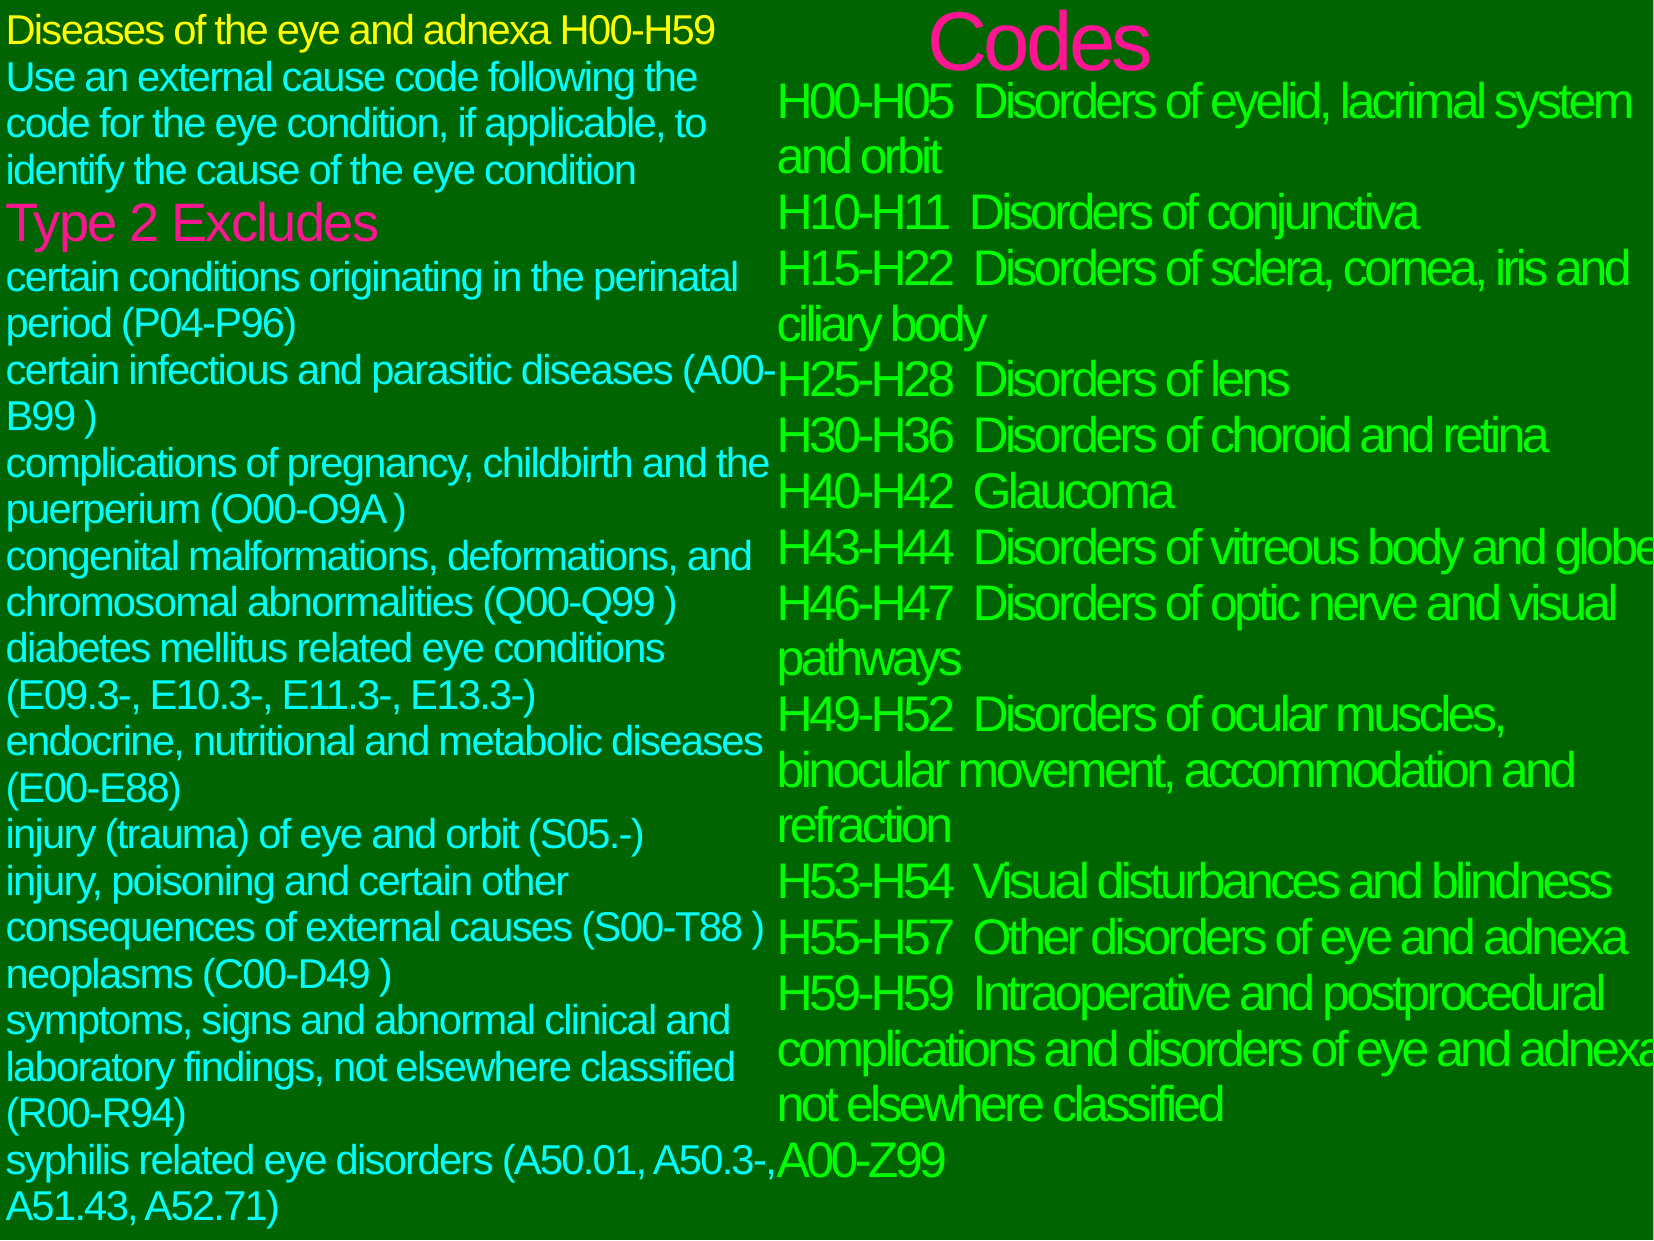

Codes
Diseases of the eye and adnexa H00-H59
Use an external cause code following the code for the eye condition, if applicable, to identify the cause of the eye condition
Type 2 Excludes
certain conditions originating in the perinatal period (P04-P96)
certain infectious and parasitic diseases (A00-B99 )
complications of pregnancy, childbirth and the puerperium (O00-O9A )
congenital malformations, deformations, and chromosomal abnormalities (Q00-Q99 )
diabetes mellitus related eye conditions (E09.3-, E10.3-, E11.3-, E13.3-)
endocrine, nutritional and metabolic diseases (E00-E88)
injury (trauma) of eye and orbit (S05.-)
injury, poisoning and certain other consequences of external causes (S00-T88 )
neoplasms (C00-D49 )
symptoms, signs and abnormal clinical and laboratory findings, not elsewhere classified (R00-R94)
syphilis related eye disorders (A50.01, A50.3-, A51.43, A52.71)
H00-H05 Disorders of eyelid, lacrimal system and orbit
H10-H11 Disorders of conjunctiva
H15-H22 Disorders of sclera, cornea, iris and ciliary body
H25-H28 Disorders of lens
H30-H36 Disorders of choroid and retina
H40-H42 Glaucoma
H43-H44 Disorders of vitreous body and globe
H46-H47 Disorders of optic nerve and visual pathways
H49-H52 Disorders of ocular muscles, binocular movement, accommodation and refraction
H53-H54 Visual disturbances and blindness
H55-H57 Other disorders of eye and adnexa
H59-H59 Intraoperative and postprocedural complications and disorders of eye and adnexa, not elsewhere classified
A00-Z99